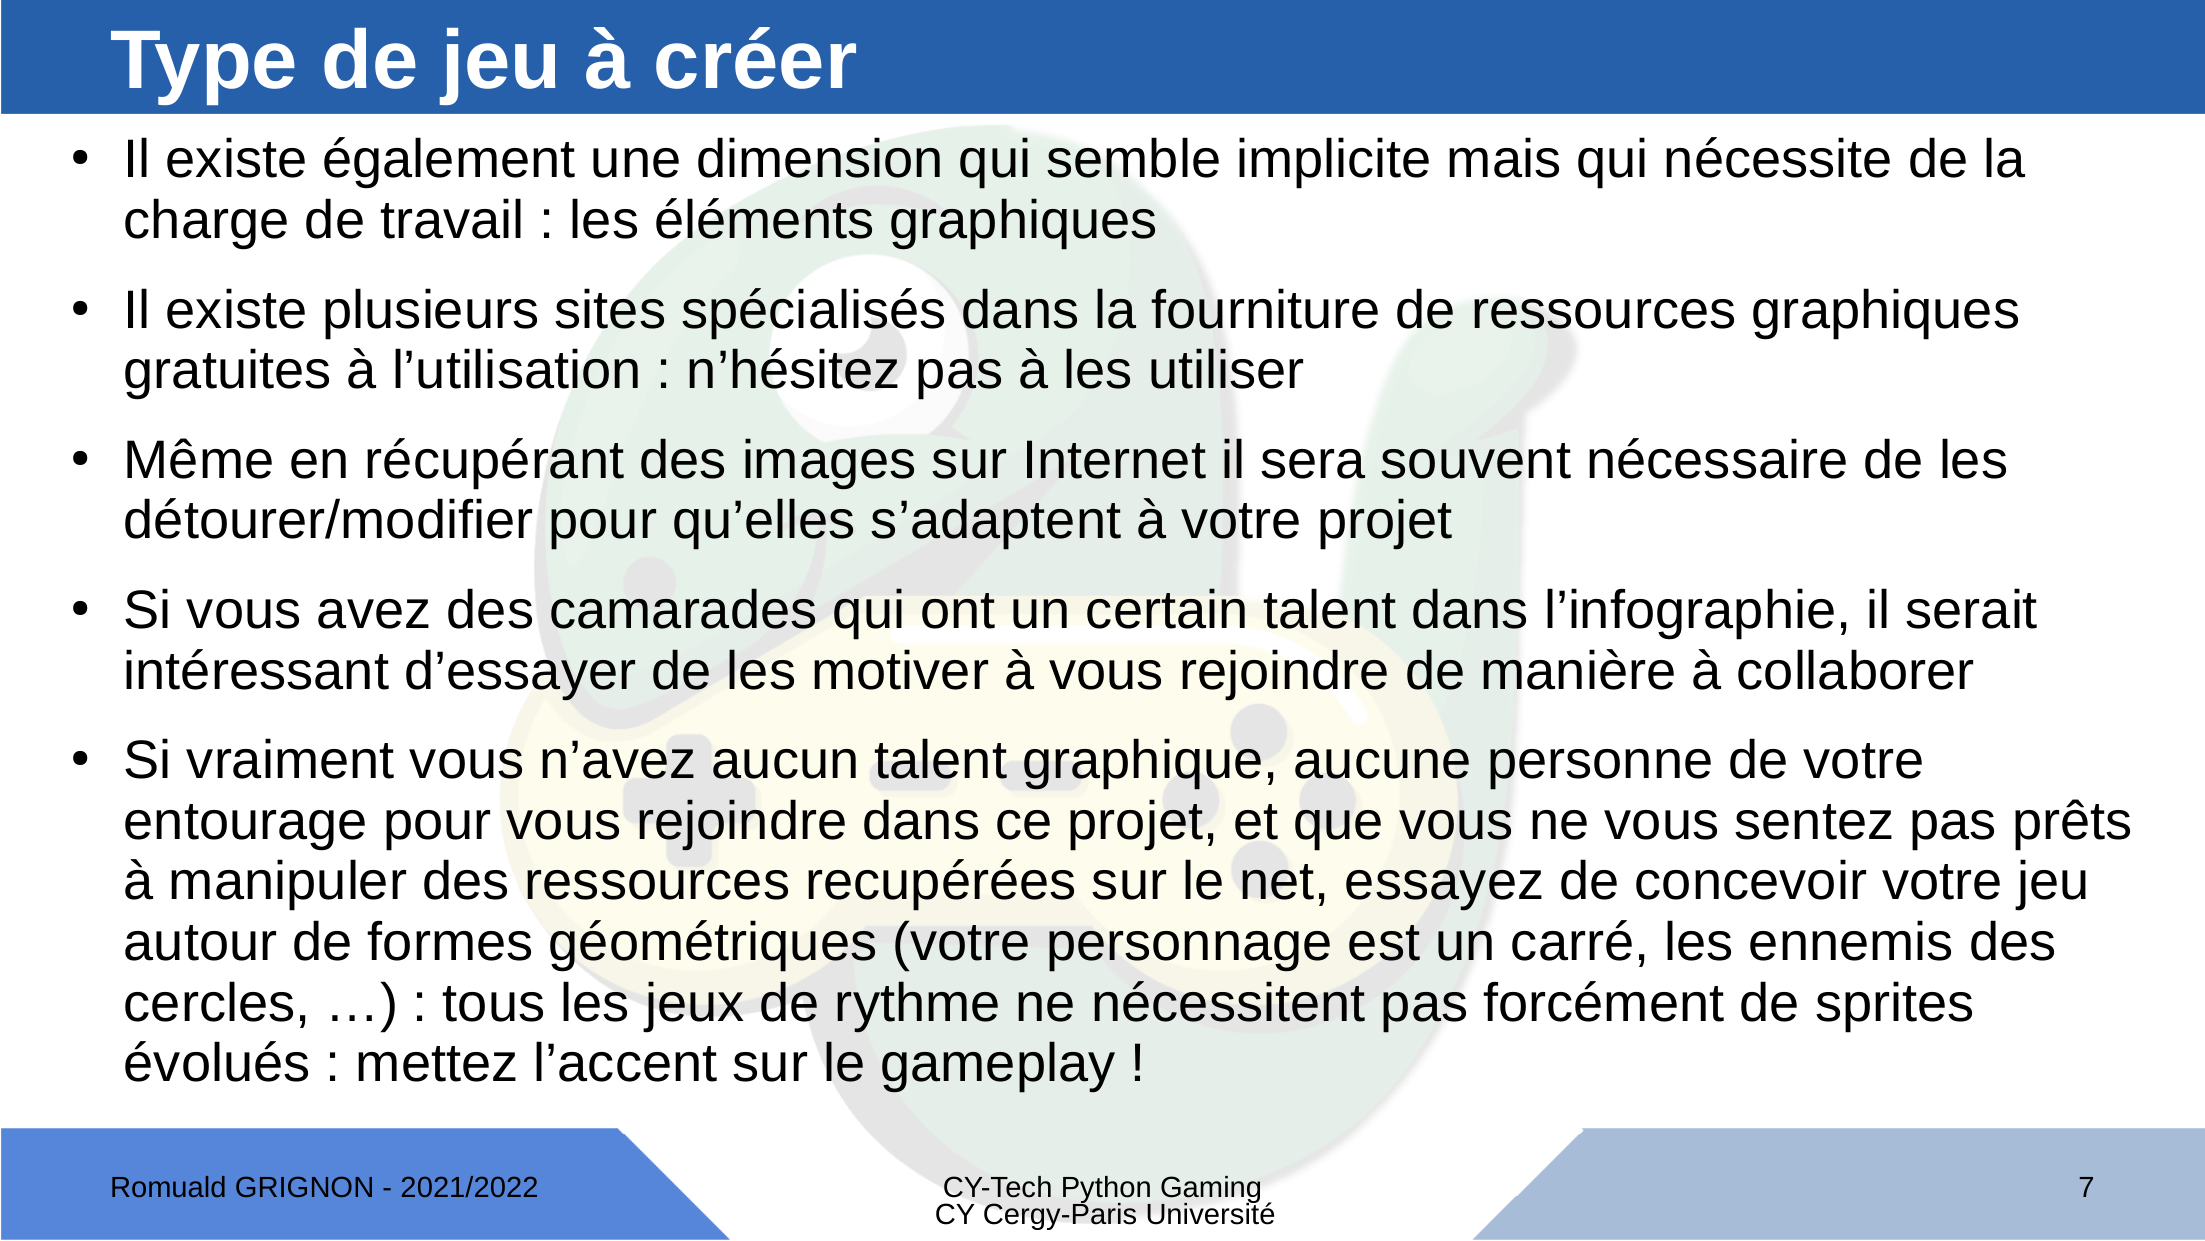

# Type de jeu à créer
Il existe également une dimension qui semble implicite mais qui nécessite de la charge de travail : les éléments graphiques
Il existe plusieurs sites spécialisés dans la fourniture de ressources graphiques gratuites à l’utilisation : n’hésitez pas à les utiliser
Même en récupérant des images sur Internet il sera souvent nécessaire de les détourer/modifier pour qu’elles s’adaptent à votre projet
Si vous avez des camarades qui ont un certain talent dans l’infographie, il serait intéressant d’essayer de les motiver à vous rejoindre de manière à collaborer
Si vraiment vous n’avez aucun talent graphique, aucune personne de votre entourage pour vous rejoindre dans ce projet, et que vous ne vous sentez pas prêts à manipuler des ressources recupérées sur le net, essayez de concevoir votre jeu autour de formes géométriques (votre personnage est un carré, les ennemis des cercles, …) : tous les jeux de rythme ne nécessitent pas forcément de sprites évolués : mettez l’accent sur le gameplay !
Romuald GRIGNON - 2021/2022
 CY-Tech Python Gaming CY Cergy-Paris Université
7